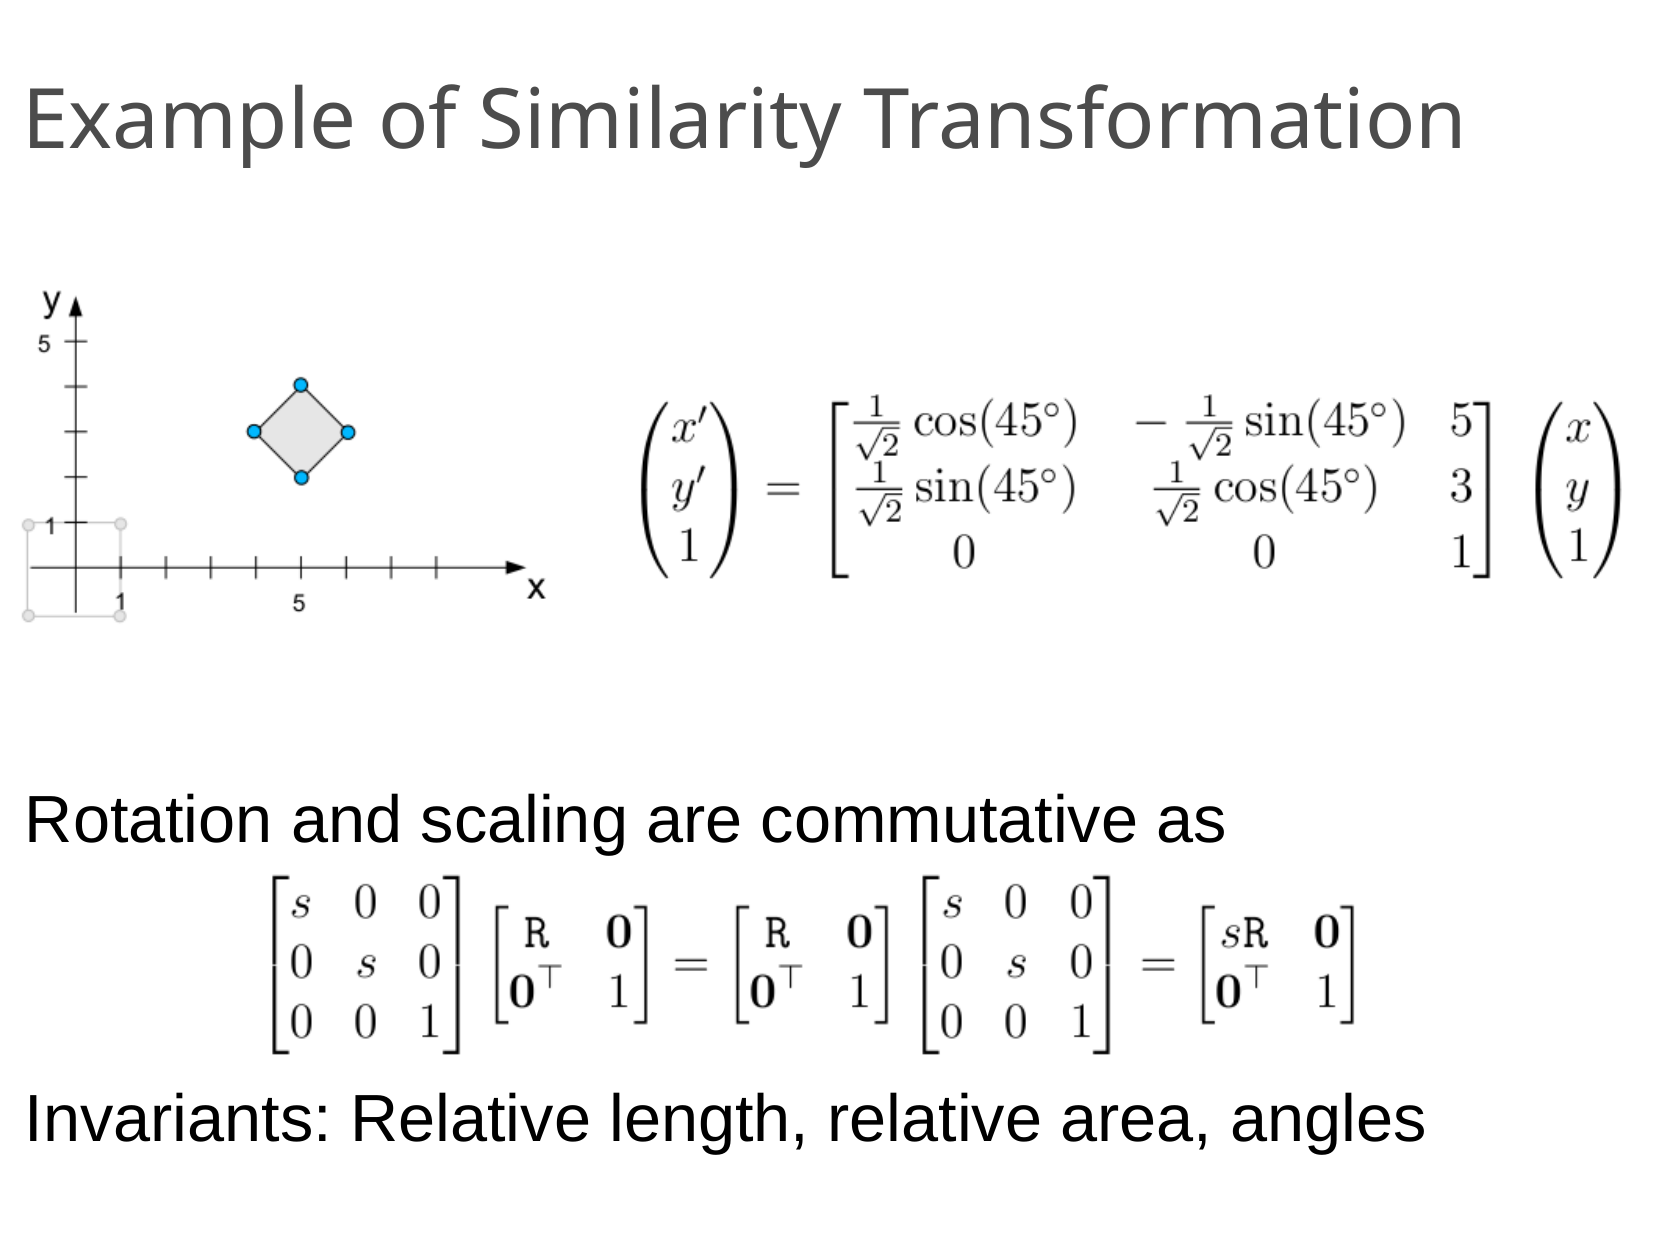

# Example of Similarity Transformation
Rotation and scaling are commutative as
Invariants: Relative length, relative area, angles